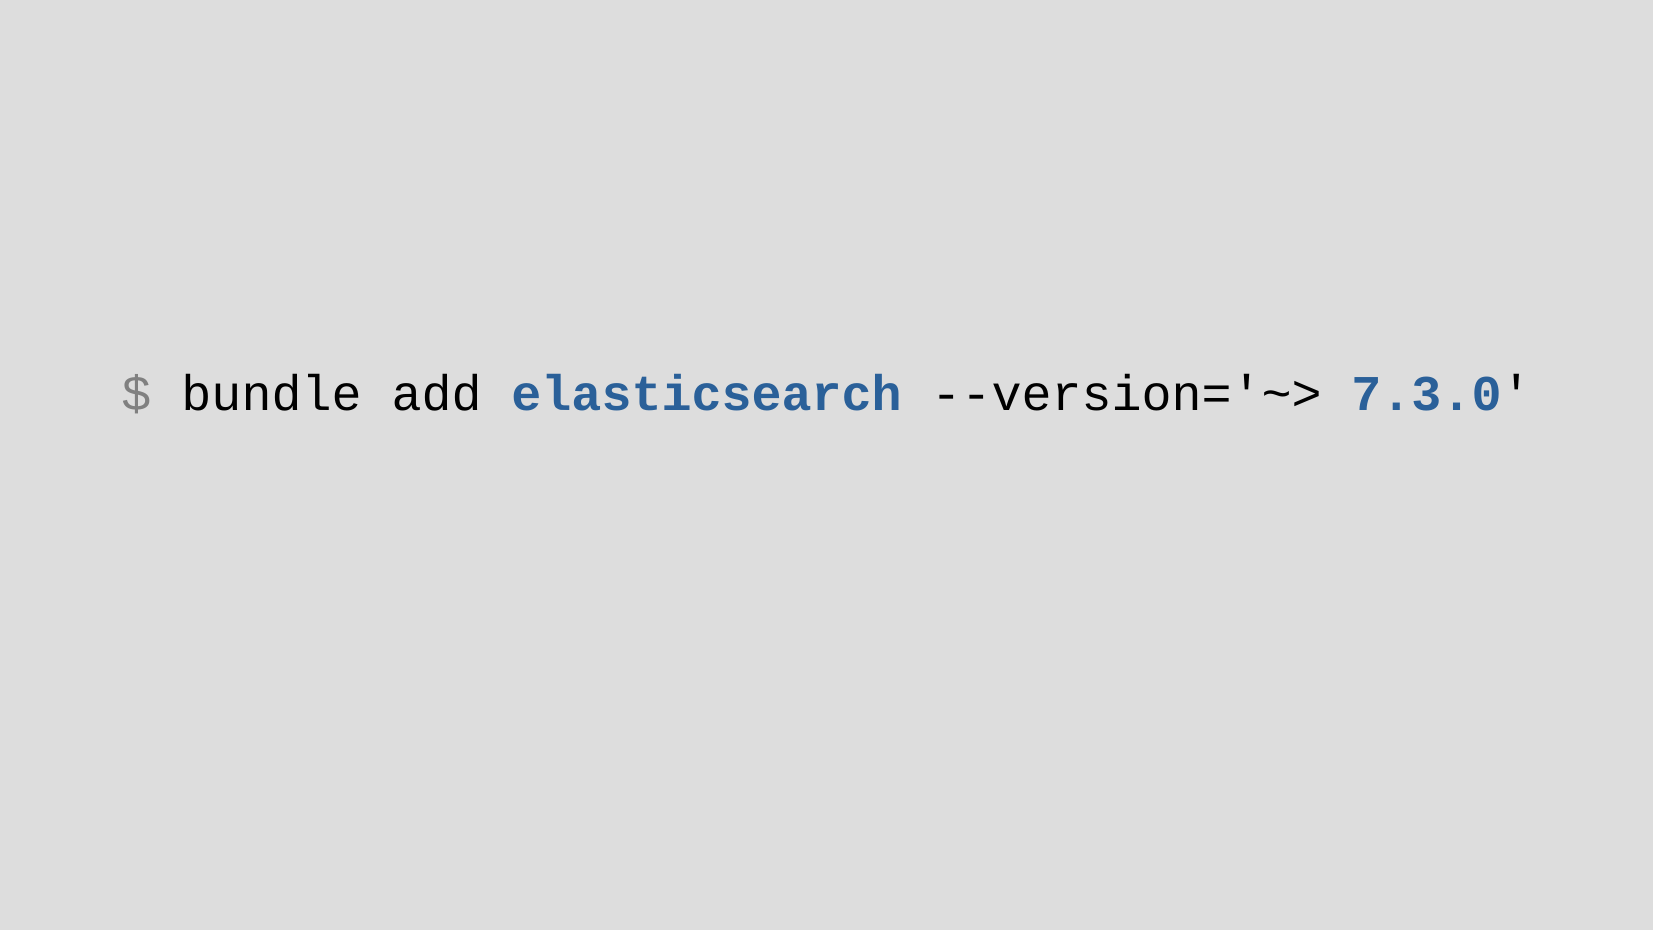

# $ bundle add elasticsearch --version='~> 7.3.0'